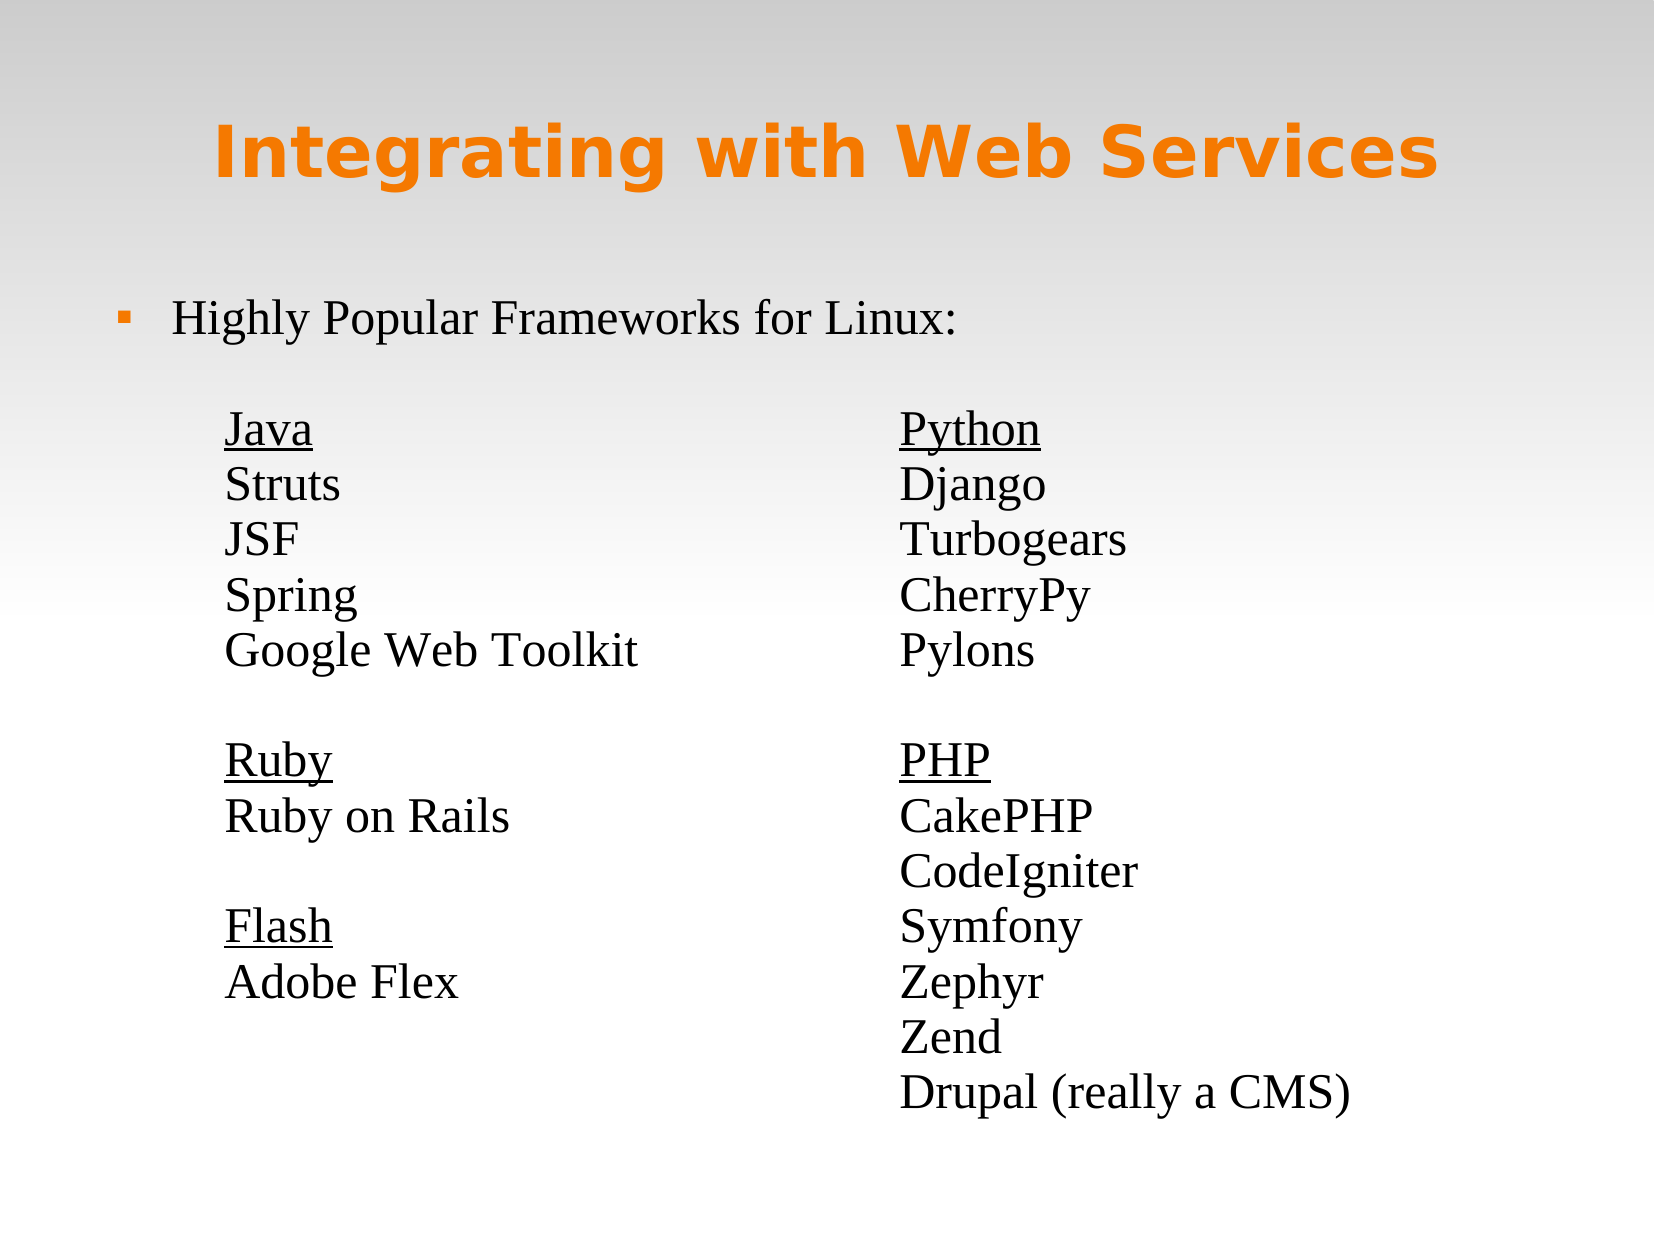

# Integrating with Web Services
Highly Popular Frameworks for Linux:
Java								Python
Struts								Django
JSF								Turbogears
Spring								CherryPy
Google Web Toolkit				Pylons
Ruby								PHP
Ruby on Rails						CakePHP
									CodeIgniter
Flash								Symfony
Adobe Flex						Zephyr
									Zend
									Drupal (really a CMS)